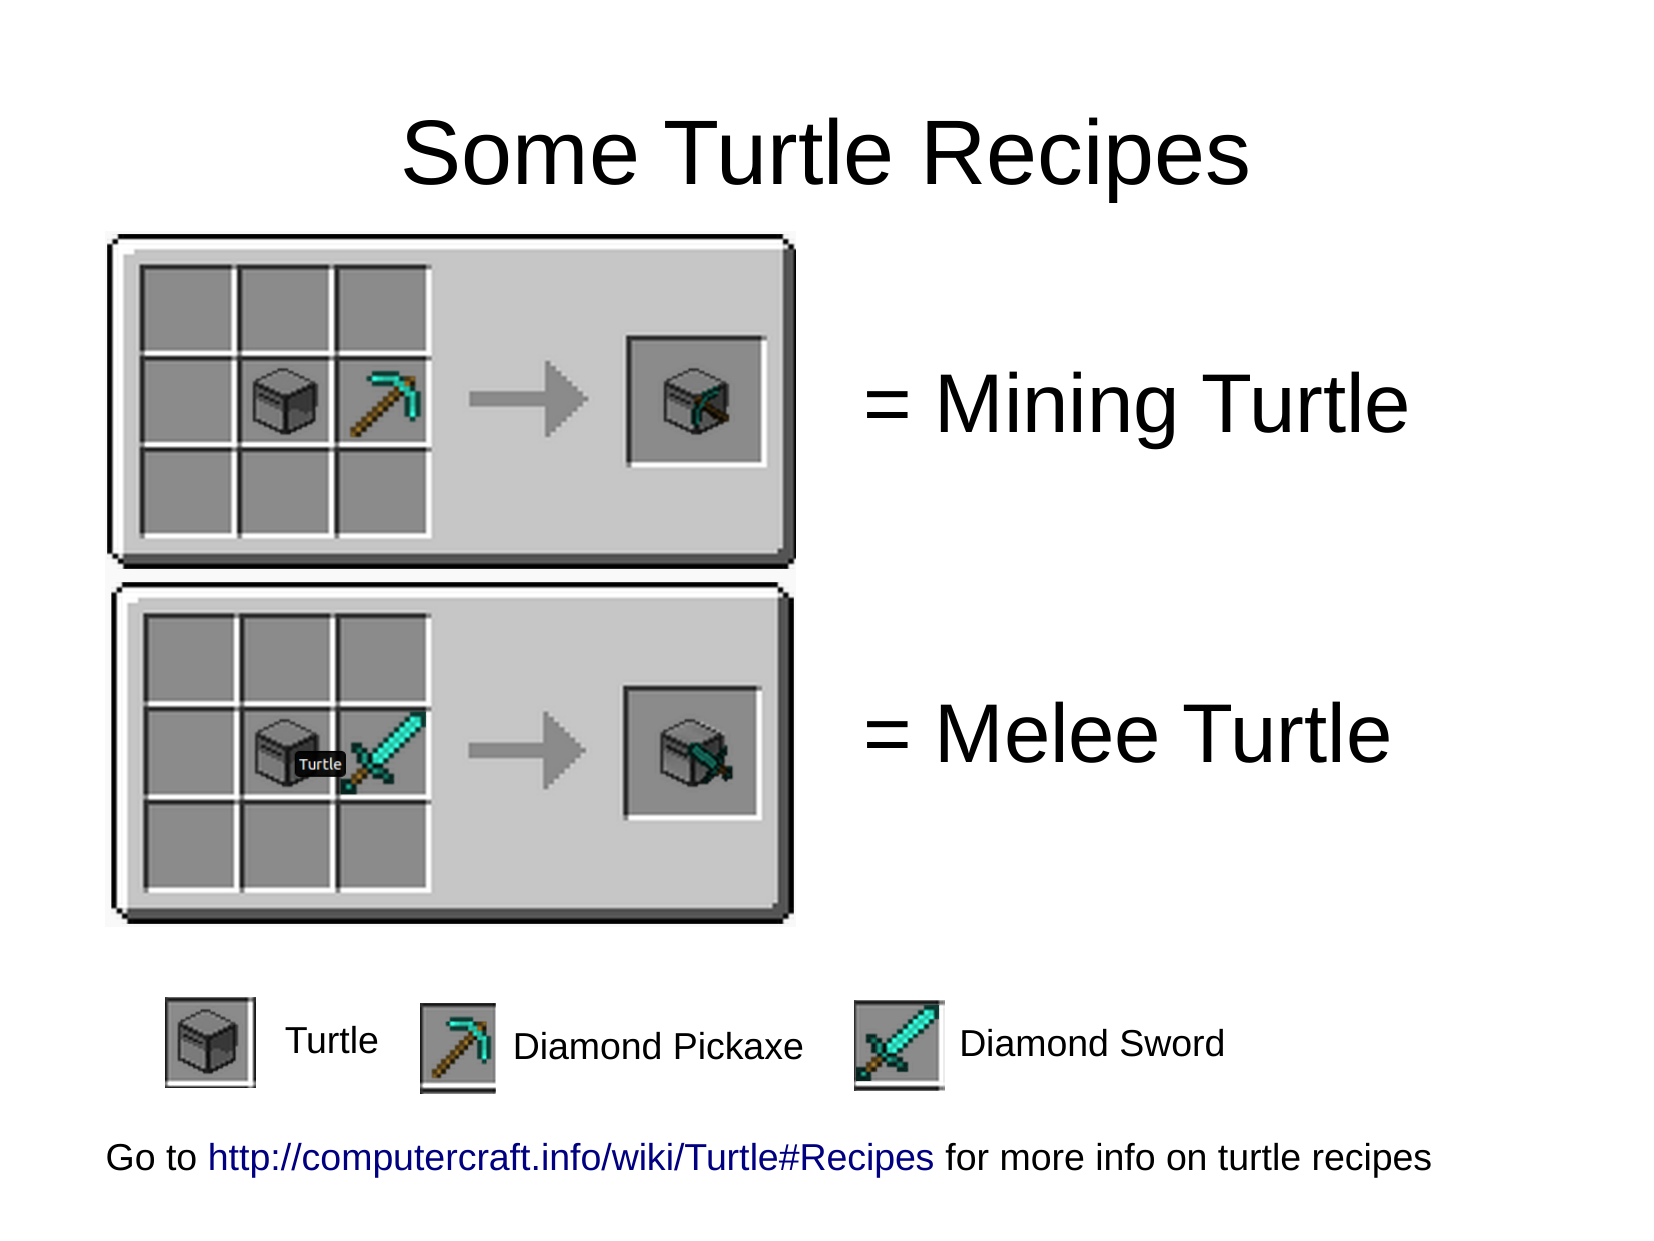

# Some Turtle Recipes
 = Mining Turtle
 = Melee Turtle
Turtle
Diamond Sword
Diamond Pickaxe
Go to http://computercraft.info/wiki/Turtle#Recipes for more info on turtle recipes